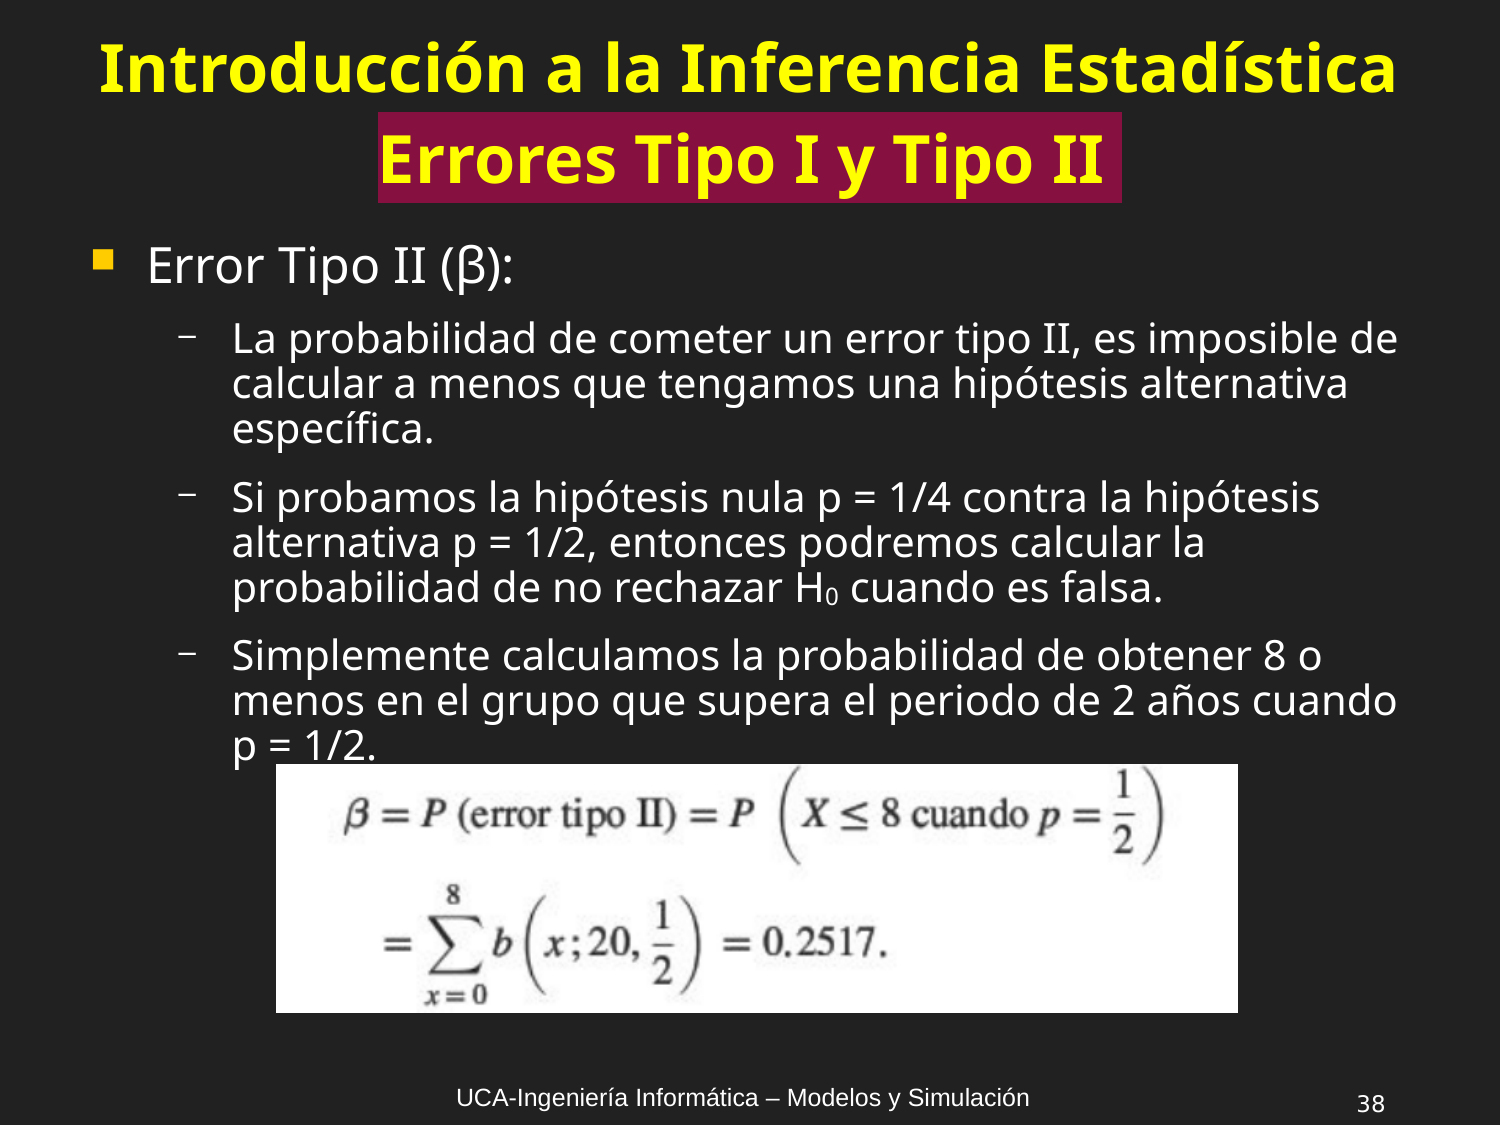

# Introducción a la Inferencia Estadística Errores Tipo I y Tipo II
Error Tipo II (β):
La probabilidad de cometer un error tipo II, es imposible de calcular a menos que tengamos una hipótesis alternativa específica.
Si probamos la hipótesis nula p = 1/4 contra la hipótesis alternativa p = 1/2, entonces podremos calcular la probabilidad de no rechazar H0 cuando es falsa.
Simplemente calculamos la probabilidad de obtener 8 o menos en el grupo que supera el periodo de 2 años cuando p = 1/2.